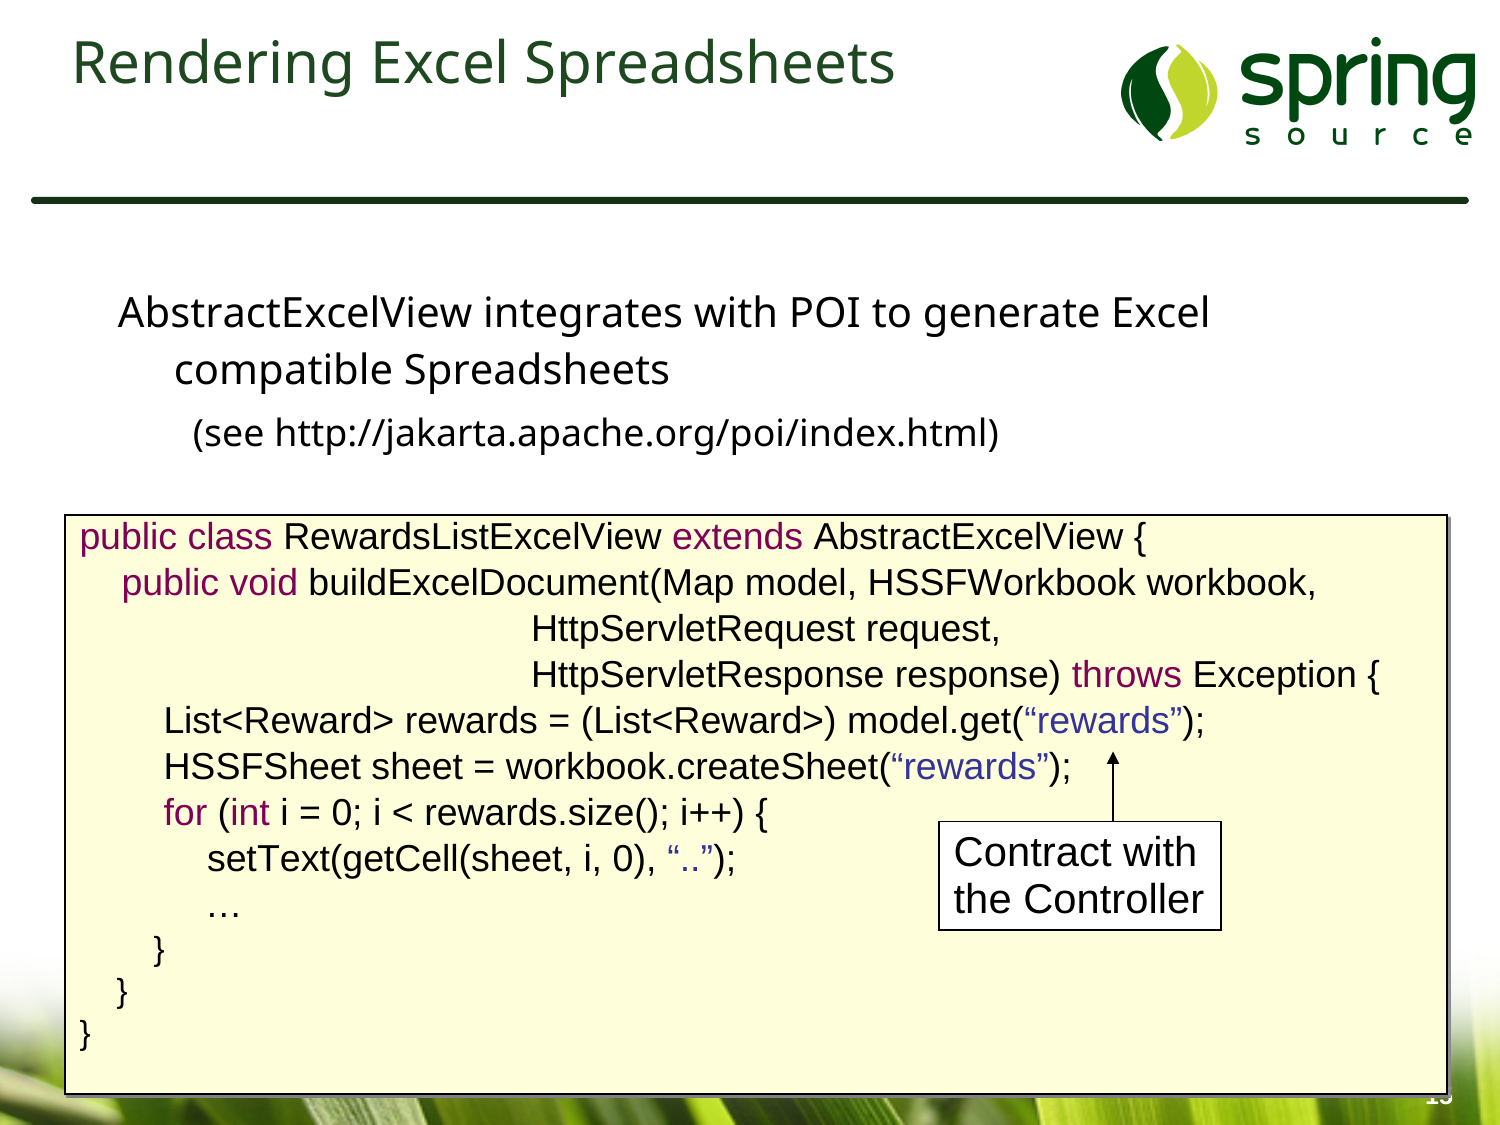

# Rendering Excel Spreadsheets
AbstractExcelView integrates with POI to generate Excel compatible Spreadsheets
(see http://jakarta.apache.org/poi/index.html)
public class RewardsListExcelView extends AbstractExcelView {
 public void buildExcelDocument(Map model, HSSFWorkbook workbook,
 HttpServletRequest request,
 HttpServletResponse response) throws Exception {
 List<Reward> rewards = (List<Reward>) model.get(“rewards”);
 HSSFSheet sheet = workbook.createSheet(“rewards”);
 for (int i = 0; i < rewards.size(); i++) {
		 setText(getCell(sheet, i, 0), “..”);
 …
 }
 }
}
Contract with the Controller